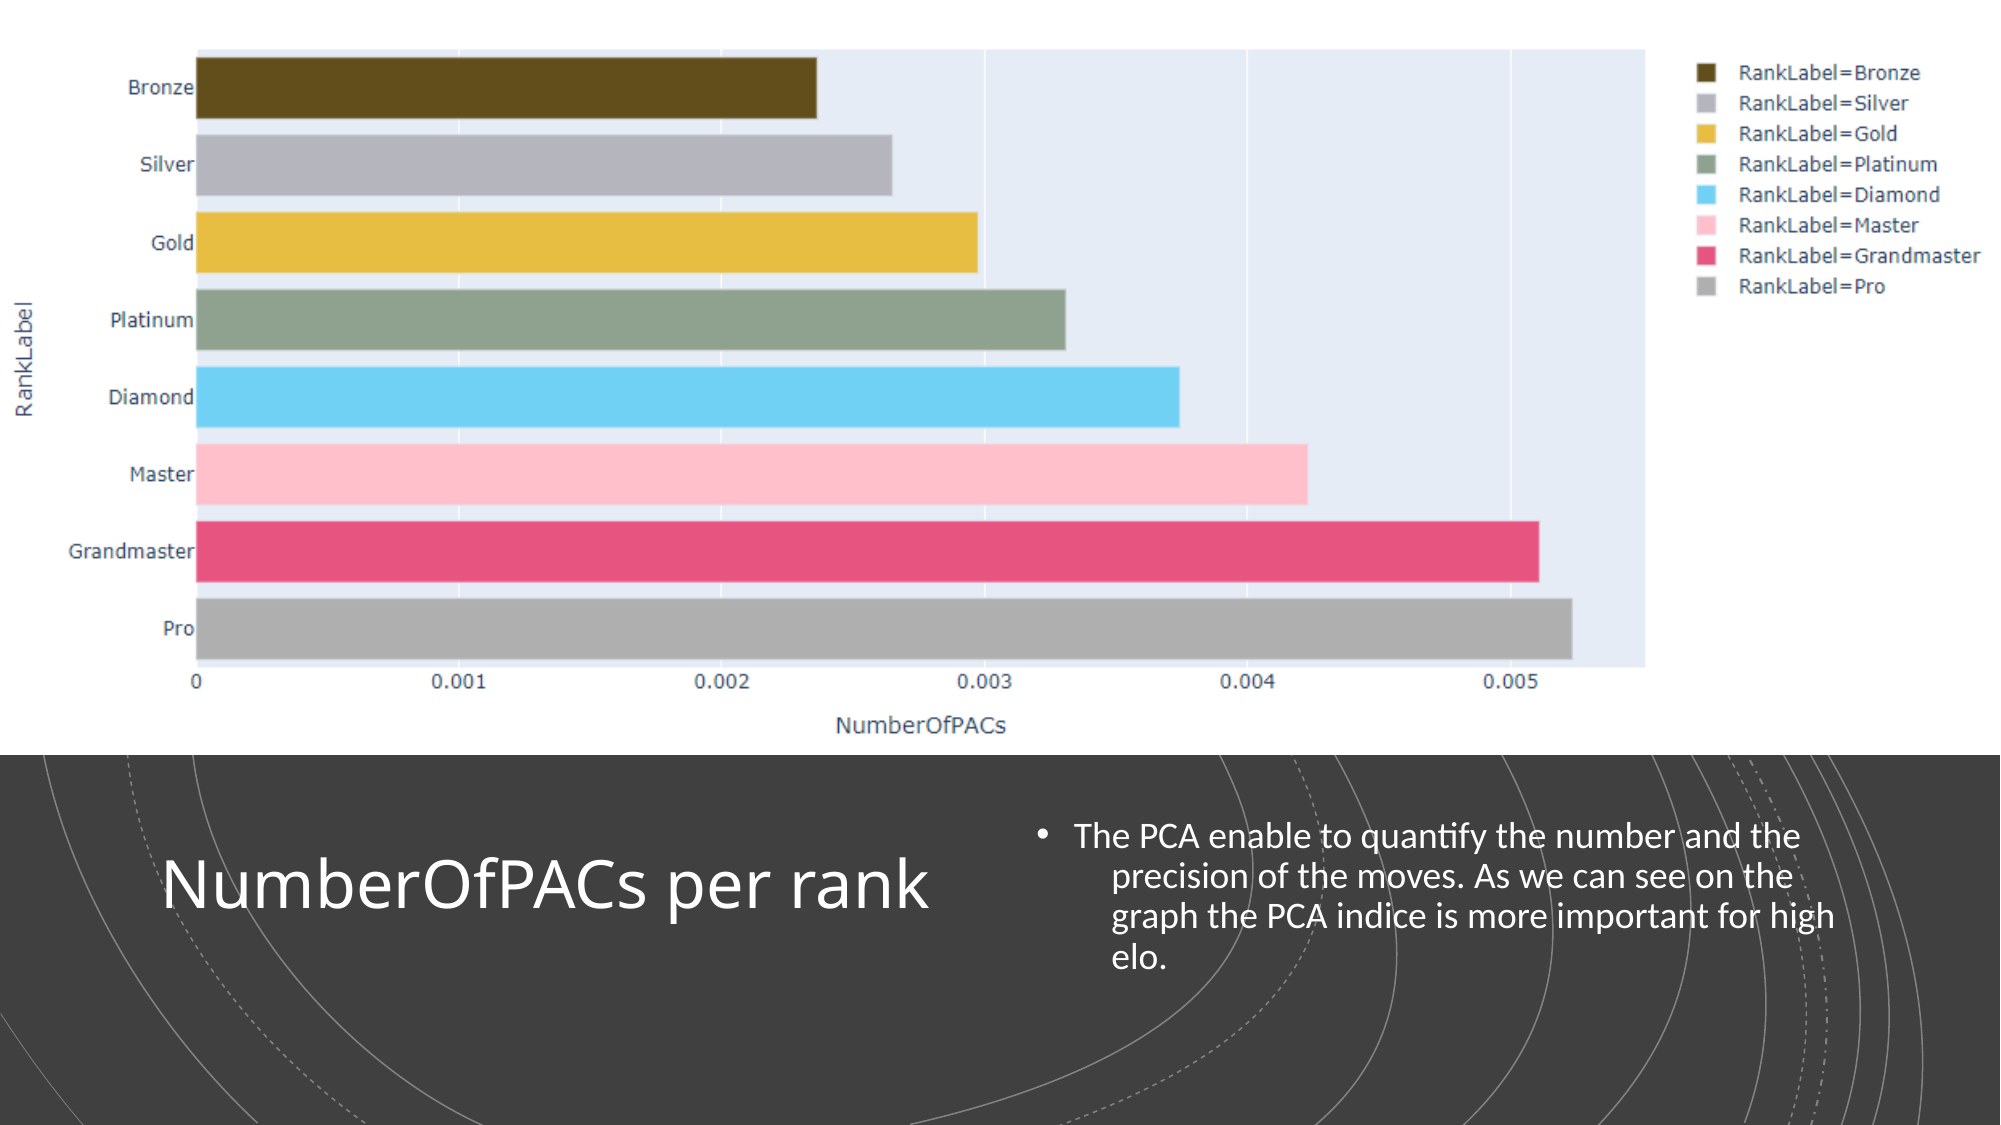

# NumberOfPACs per rank
The PCA enable to quantify the number and the precision of the moves. As we can see on the graph the PCA indice is more important for high elo.